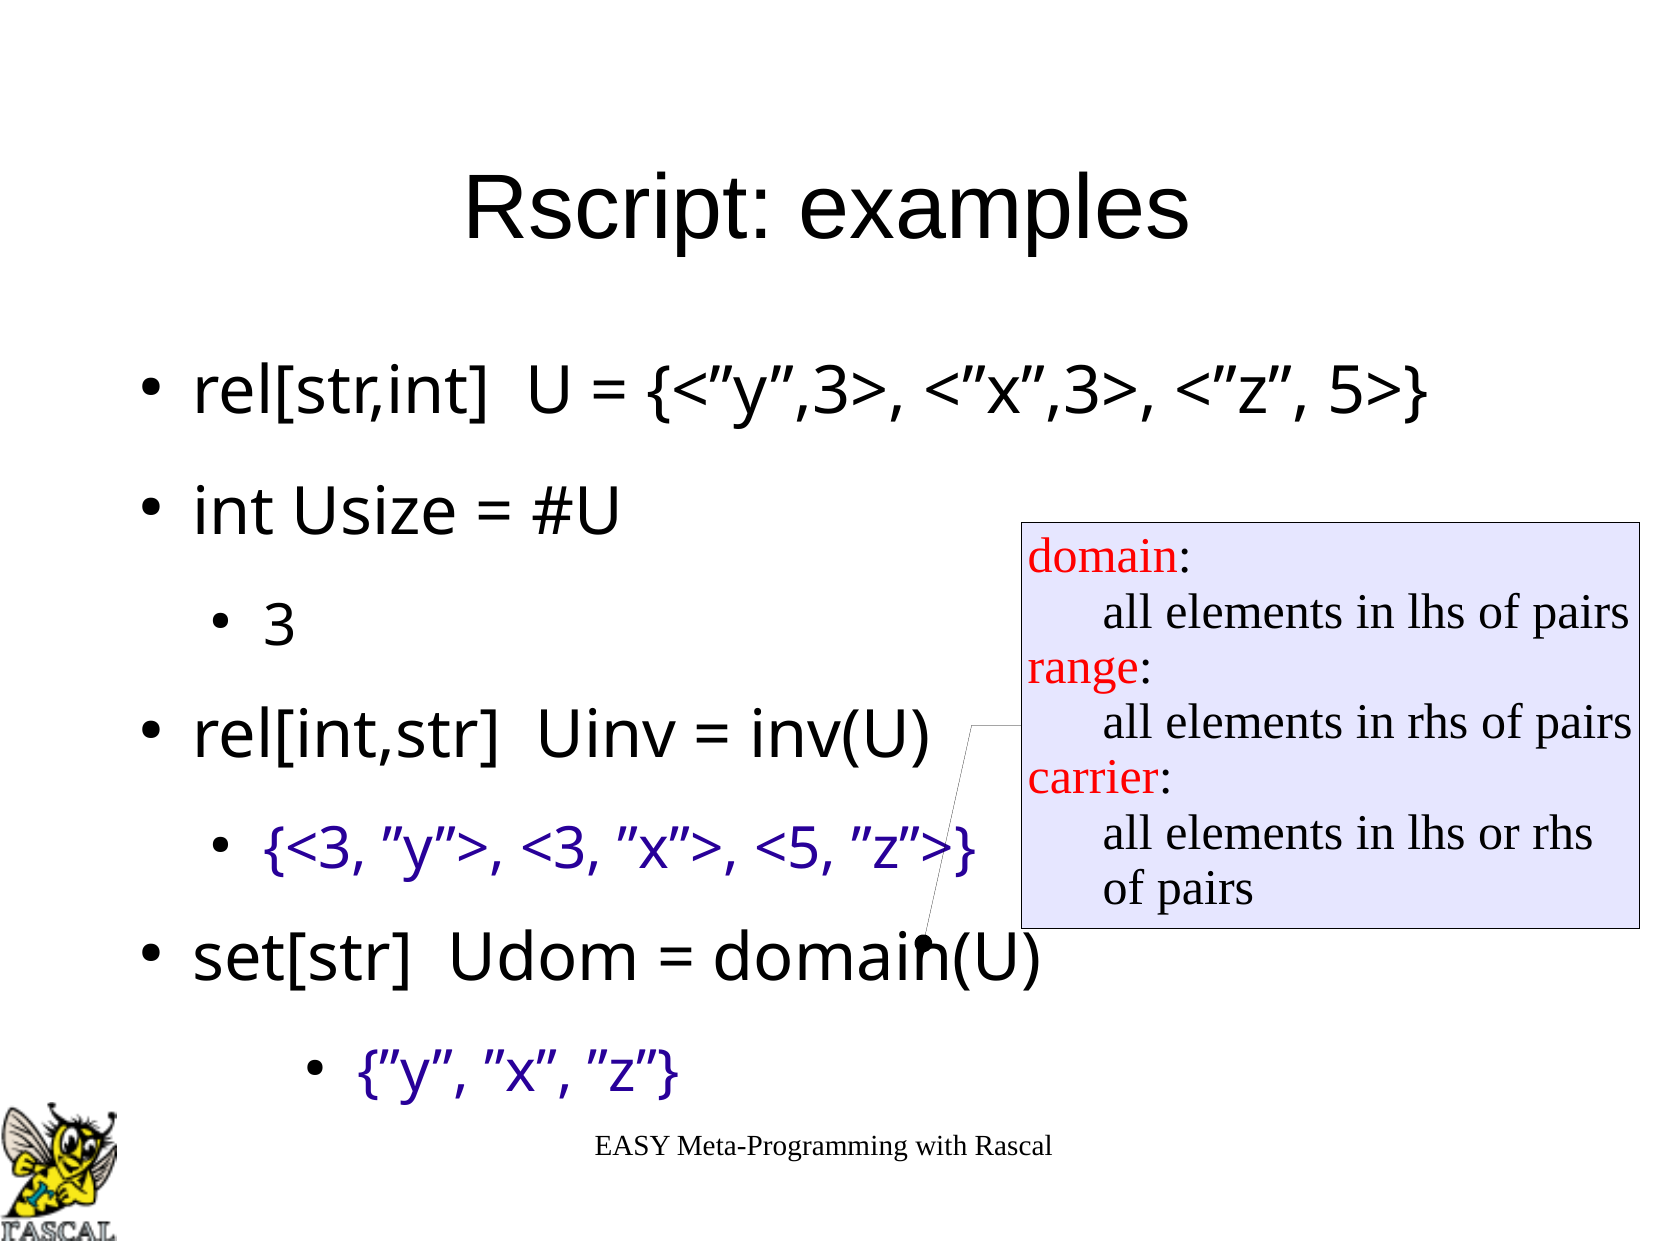

# Rscript: examples
rel[str,int] U = {<”y”,3>, <”x”,3>, <”z”, 5>}
int Usize = #U
3
rel[int,str] Uinv = inv(U)
{<3, ”y”>, <3, ”x”>, <5, ”z”>}
set[str] Udom = domain(U)
{”y”, ”x”, ”z”}